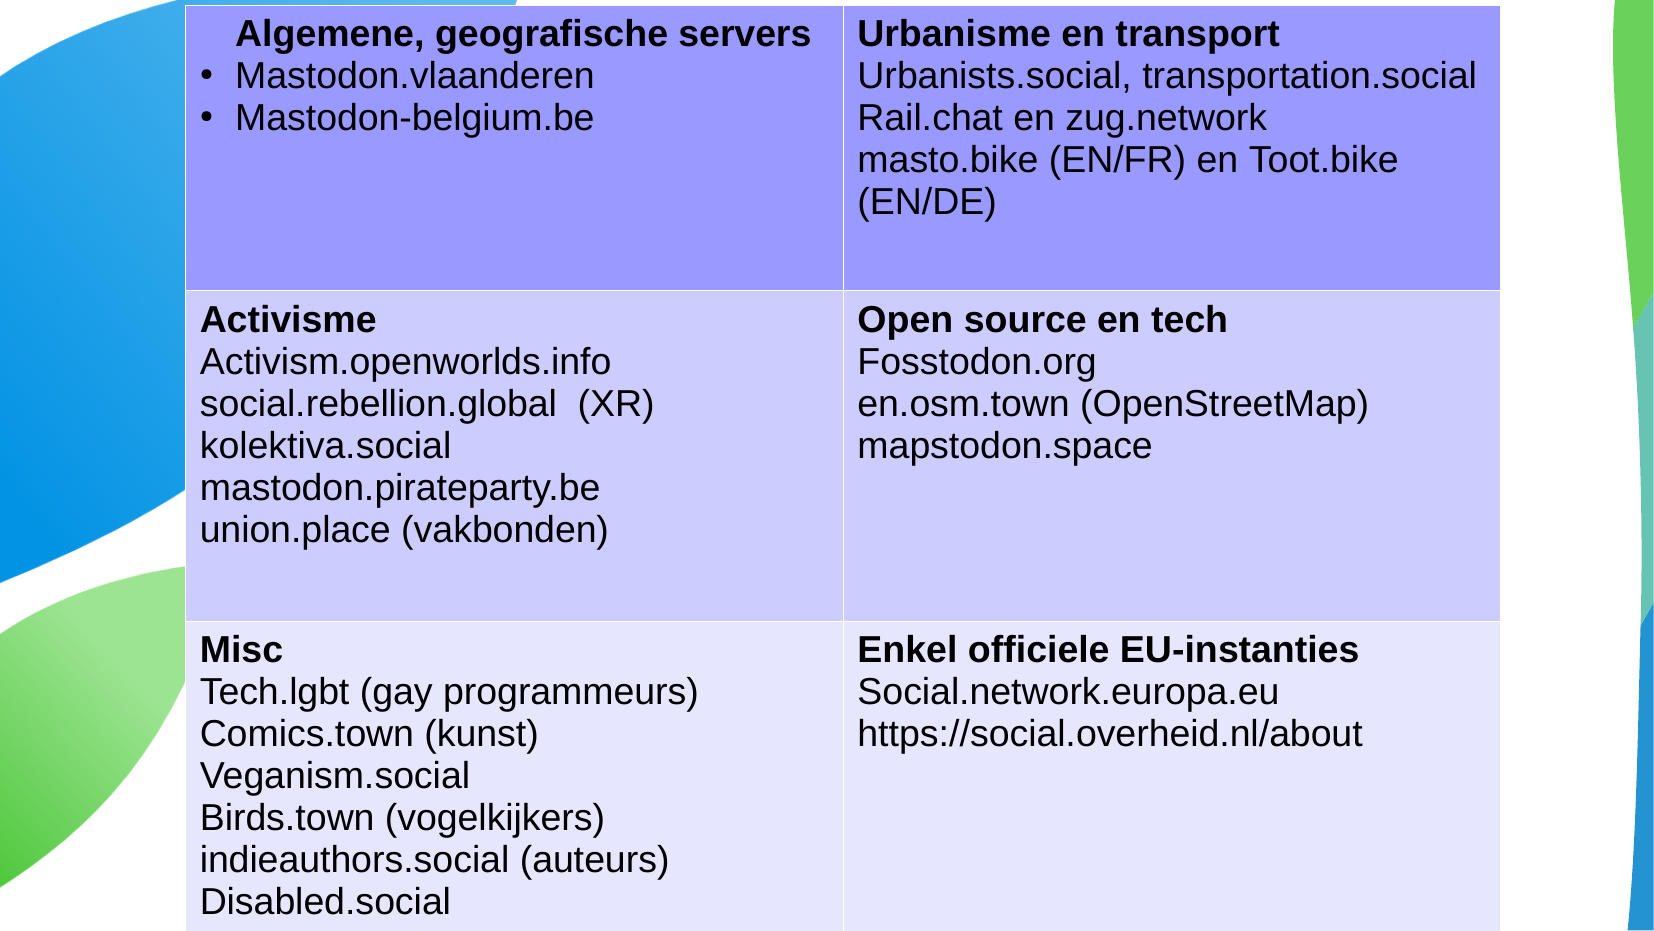

| Algemene, geografische servers Mastodon.vlaanderen Mastodon-belgium.be | Urbanisme en transport Urbanists.social, transportation.social Rail.chat en zug.network masto.bike (EN/FR) en Toot.bike (EN/DE) |
| --- | --- |
| Activisme Activism.openworlds.info social.rebellion.global (XR) kolektiva.social mastodon.pirateparty.be union.place (vakbonden) | Open source en tech Fosstodon.org en.osm.town (OpenStreetMap) mapstodon.space |
| Misc Tech.lgbt (gay programmeurs) Comics.town (kunst) Veganism.social Birds.town (vogelkijkers) indieauthors.social (auteurs) Disabled.social | Enkel officiele EU-instanties Social.network.europa.eu https://social.overheid.nl/about |
Enkele pointers